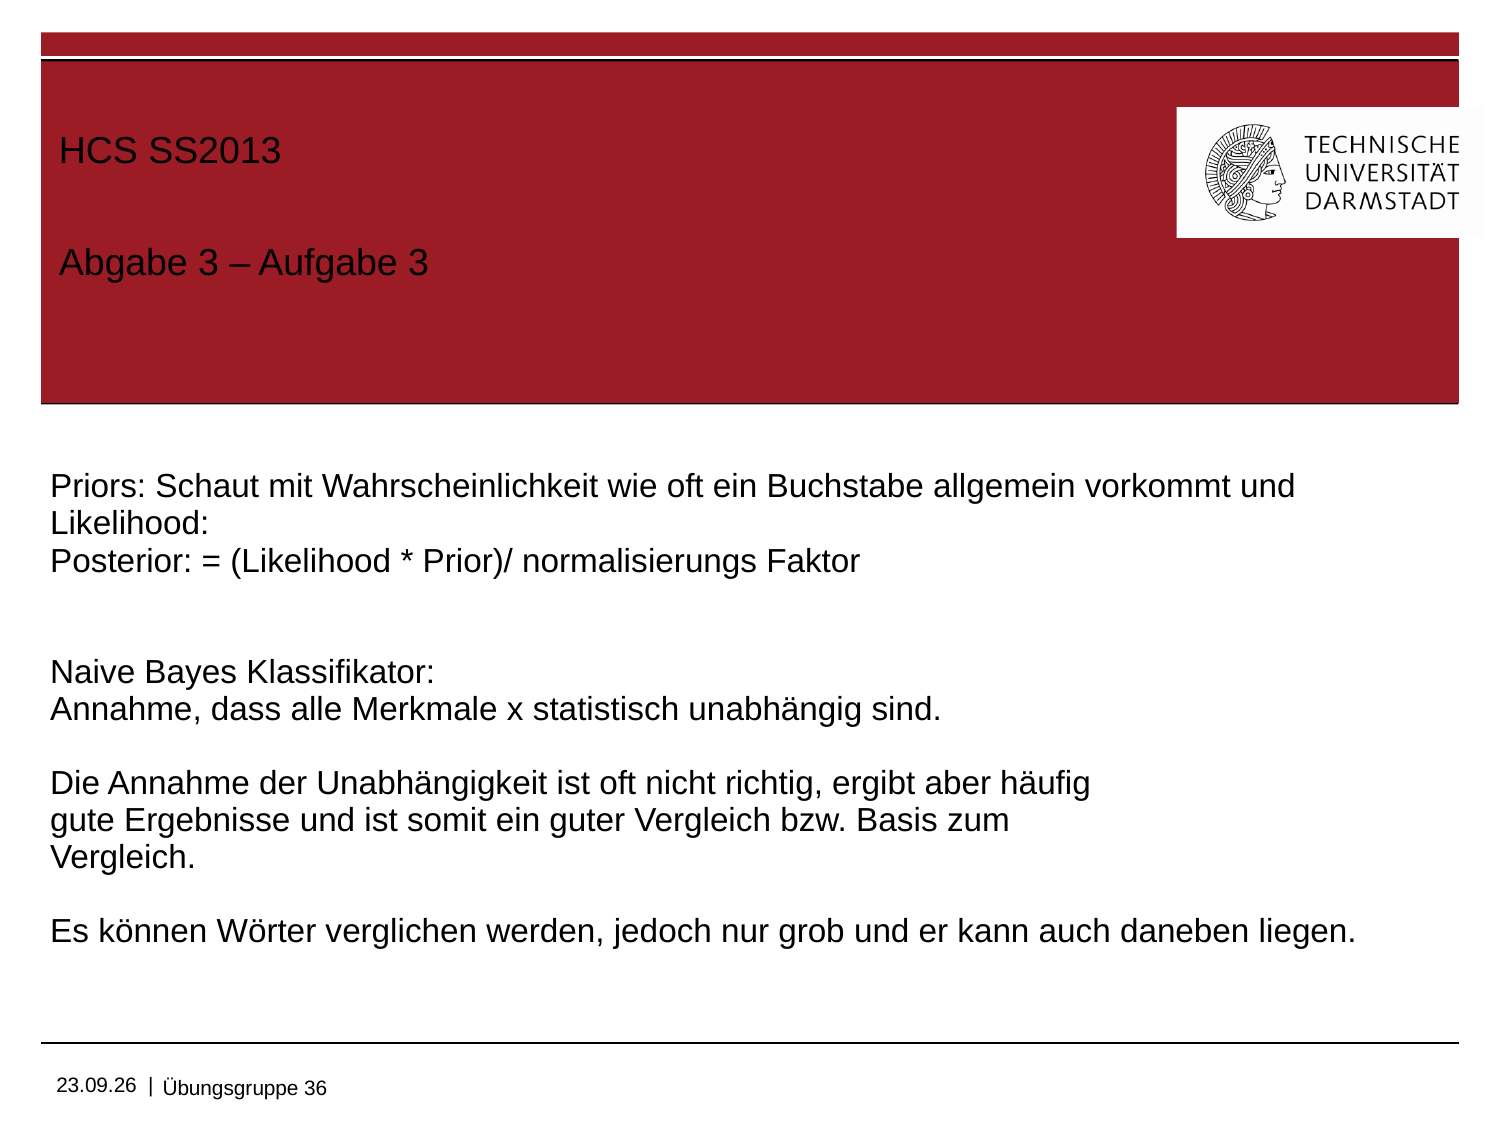

HCS SS2013
# Abgabe 3 – Aufgabe 3
Priors: Schaut mit Wahrscheinlichkeit wie oft ein Buchstabe allgemein vorkommt und
Likelihood:
Posterior: = (Likelihood * Prior)/ normalisierungs Faktor
Naive Bayes Klassifikator:
Annahme, dass alle Merkmale x statistisch unabhängig sind.
Die Annahme der Unabhängigkeit ist oft nicht richtig, ergibt aber häufig
gute Ergebnisse und ist somit ein guter Vergleich bzw. Basis zum
Vergleich.
Es können Wörter verglichen werden, jedoch nur grob und er kann auch daneben liegen.
Übungsgruppe 36